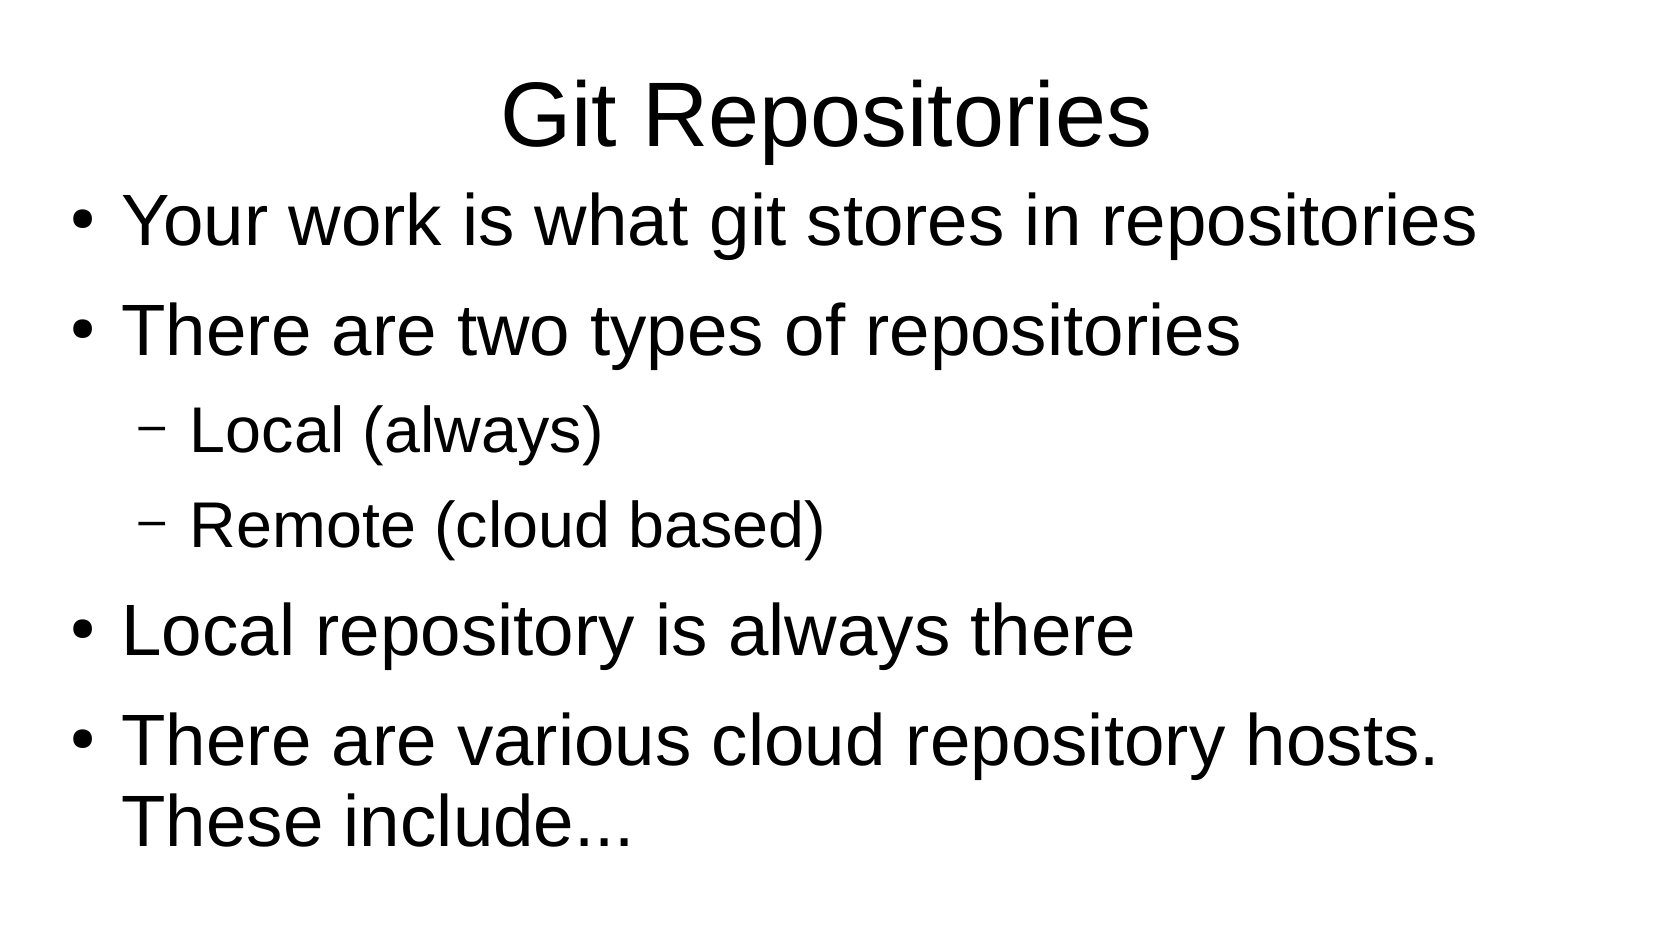

# Git Repositories
Your work is what git stores in repositories
There are two types of repositories
Local (always)
Remote (cloud based)
Local repository is always there
There are various cloud repository hosts. These include...